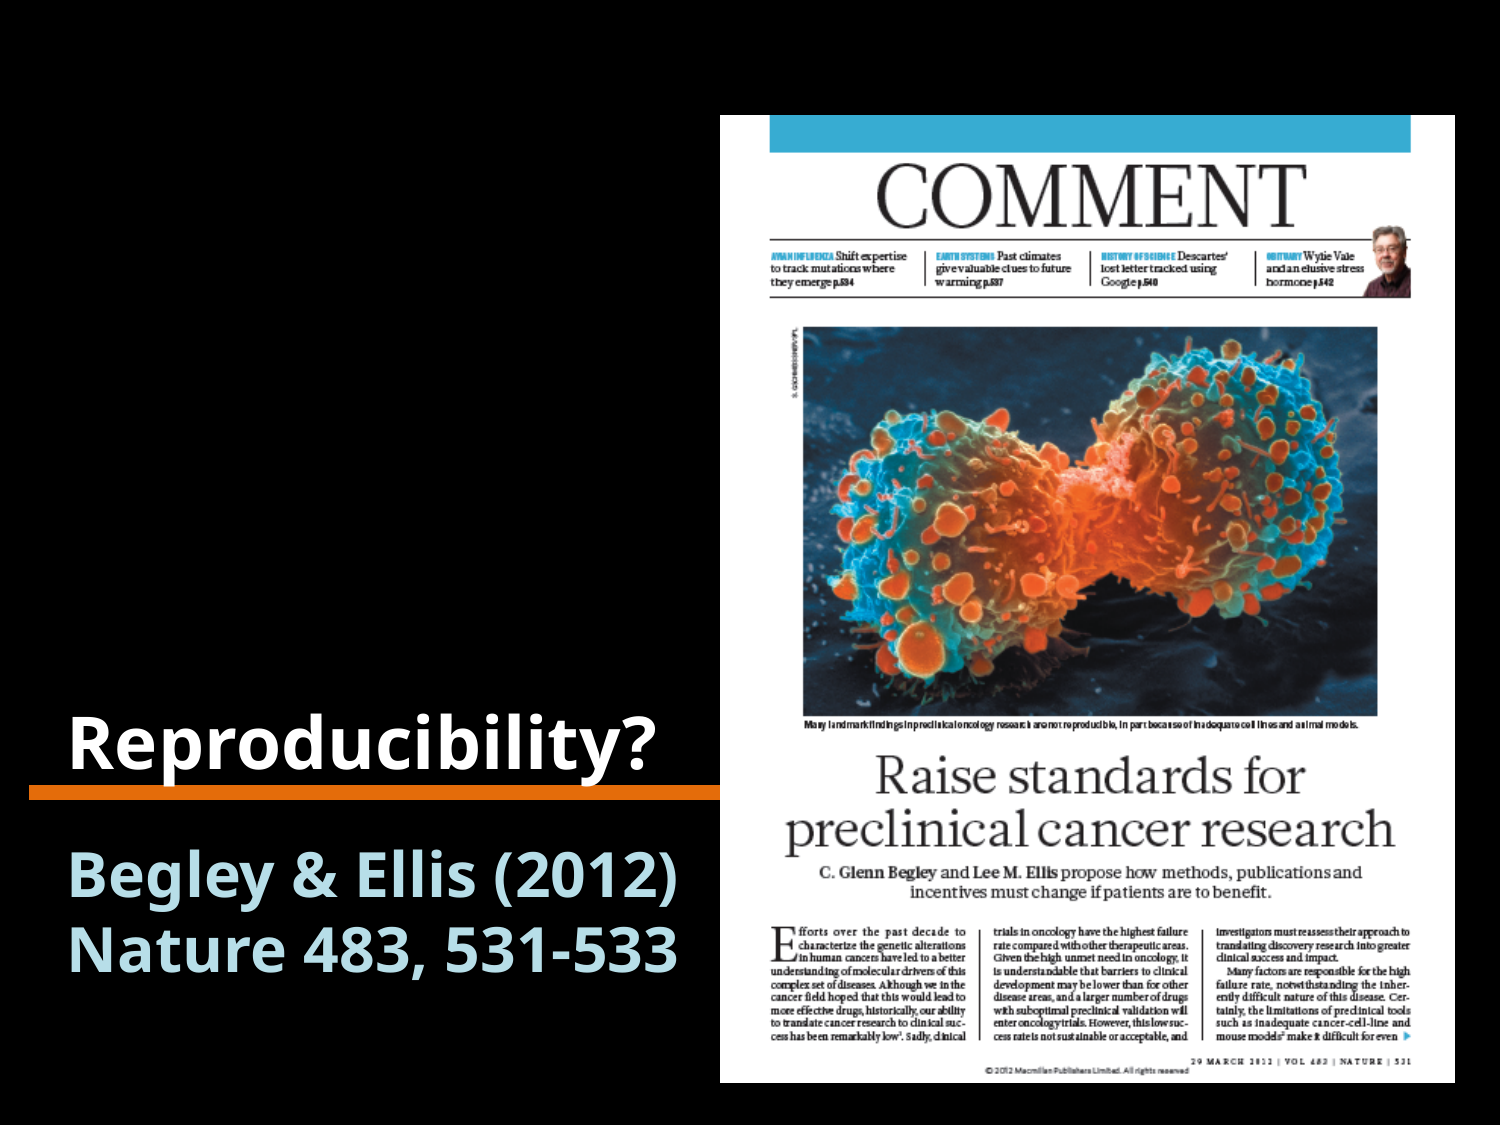

Reproducibility?
Begley & Ellis (2012)
Nature 483, 531-533